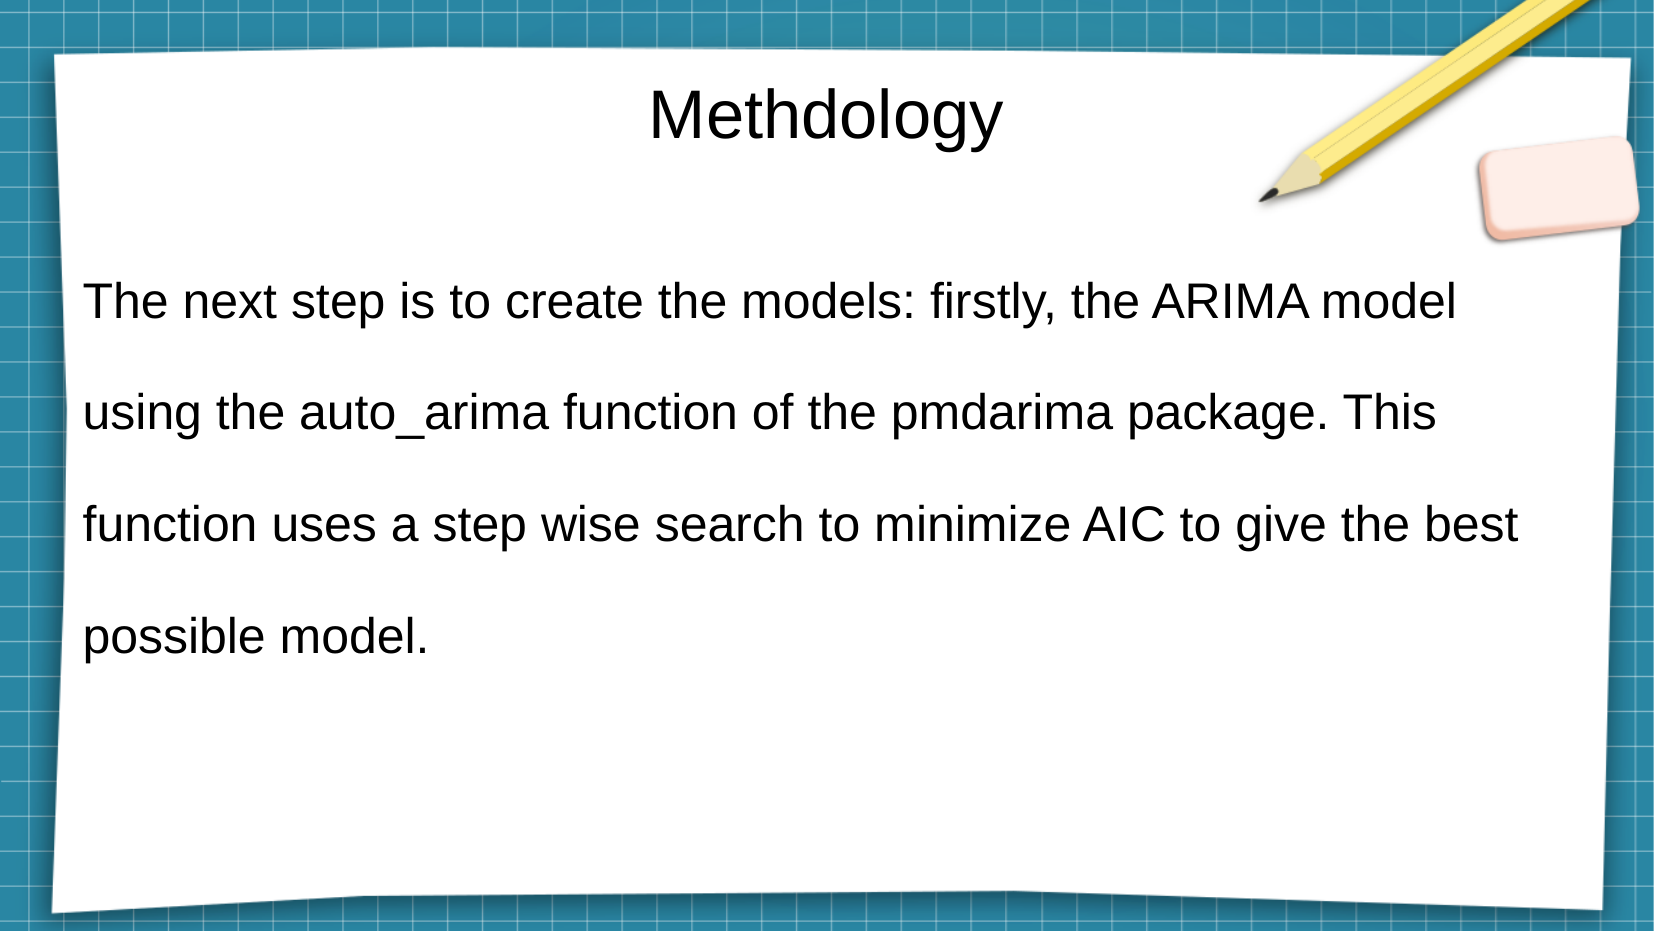

# Methdology
The next step is to create the models: firstly, the ARIMA model using the auto_arima function of the pmdarima package. This function uses a step wise search to minimize AIC to give the best possible model.